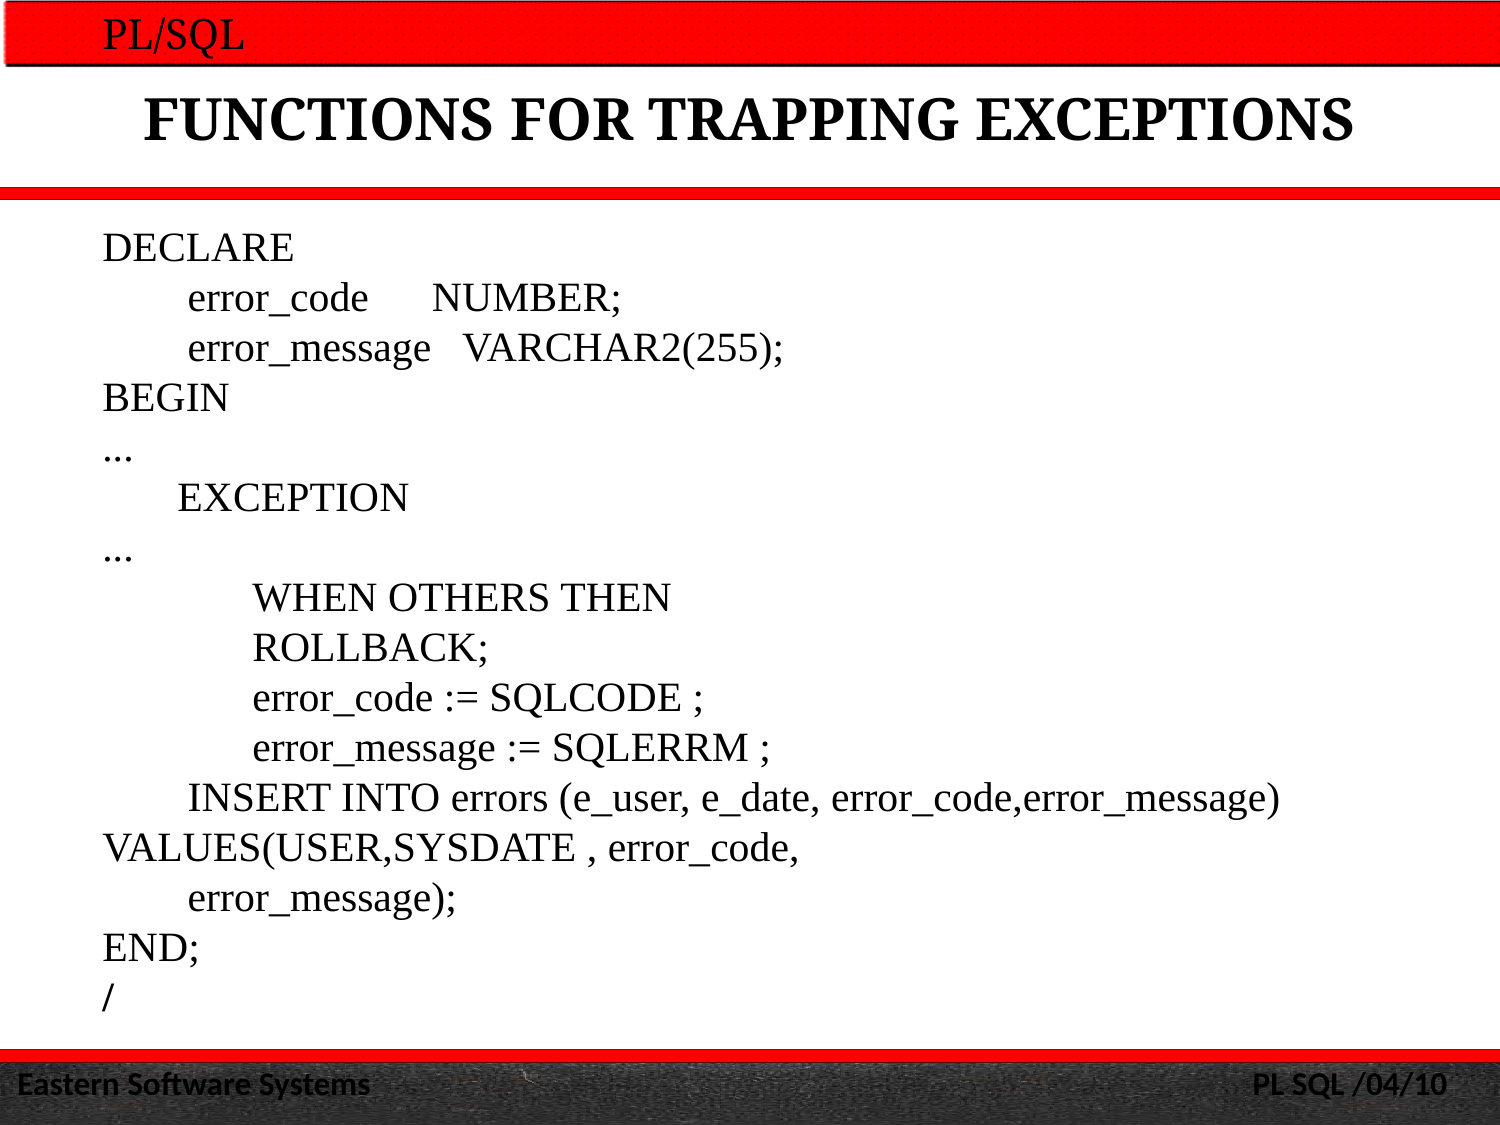

PL/SQL
FUNCTIONS FOR TRAPPING EXCEPTIONS
DECLARE
 	 error_code NUMBER;
 	 error_message VARCHAR2(255);
BEGIN
...
	EXCEPTION
...
		WHEN OTHERS THEN
 		ROLLBACK;
 		error_code := SQLCODE ;
 		error_message := SQLERRM ;
 	 INSERT INTO errors (e_user, e_date, error_code,error_message) 	 VALUES(USER,SYSDATE , error_code,
 	 error_message);
END;
/
Eastern Software Systems
 PL SQL /04/10